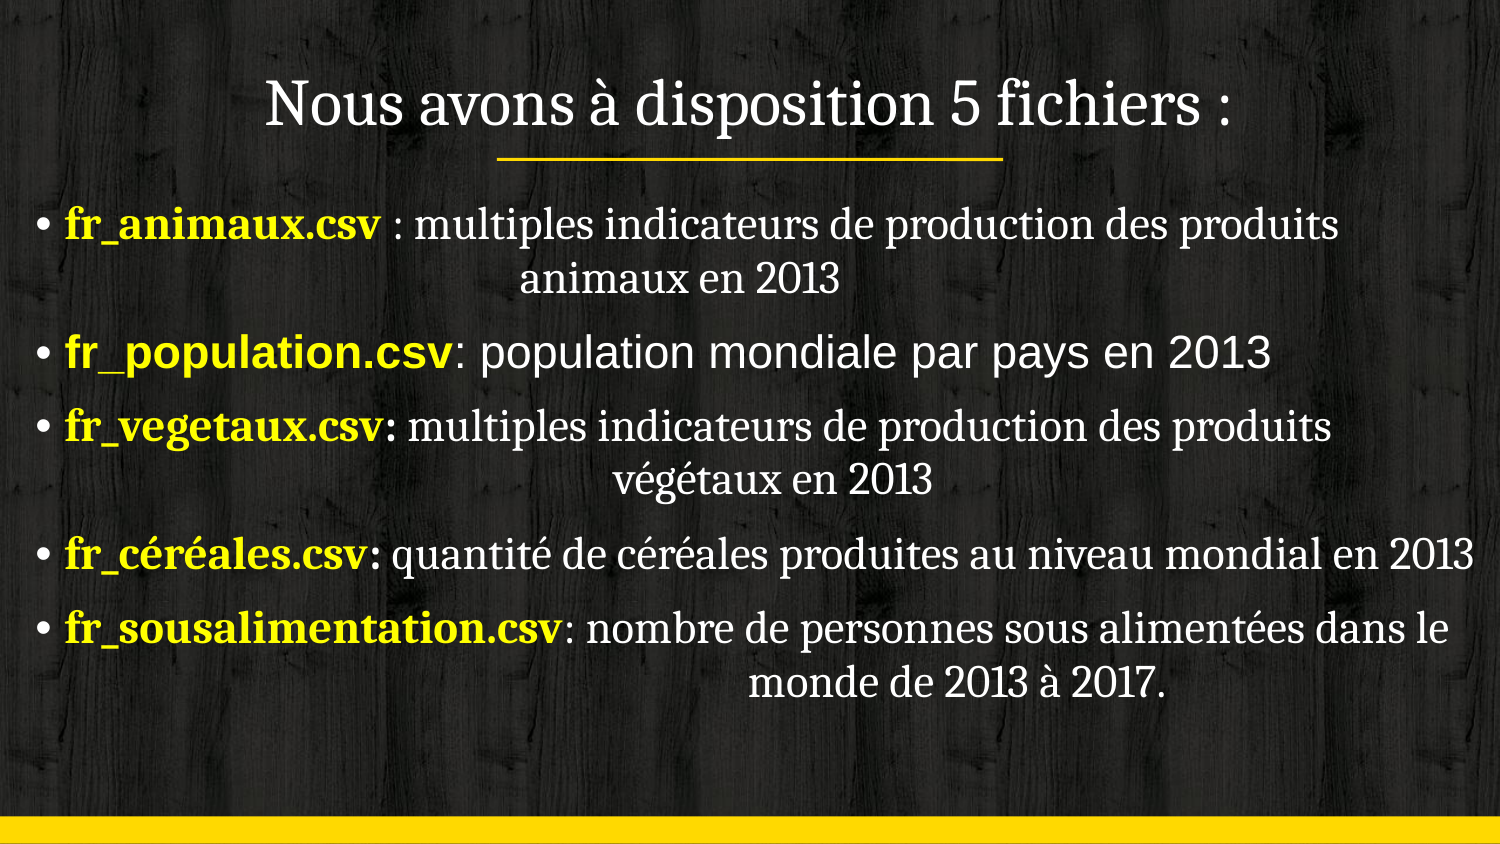

# Nous avons à disposition 5 fichiers :
• fr_animaux.csv : multiples indicateurs de production des produits 		 	 	 		 	 	 		 animaux en 2013
• fr_population.csv: population mondiale par pays en 2013
• fr_vegetaux.csv: multiples indicateurs de production des produits			 				 	 	 	 	 	 	 végétaux en 2013
• fr_céréales.csv: quantité de céréales produites au niveau mondial en 2013
• fr_sousalimentation.csv: nombre de personnes sous alimentées dans le	 				 	 	 	 	 	 	 	 	 	 monde de 2013 à 2017.